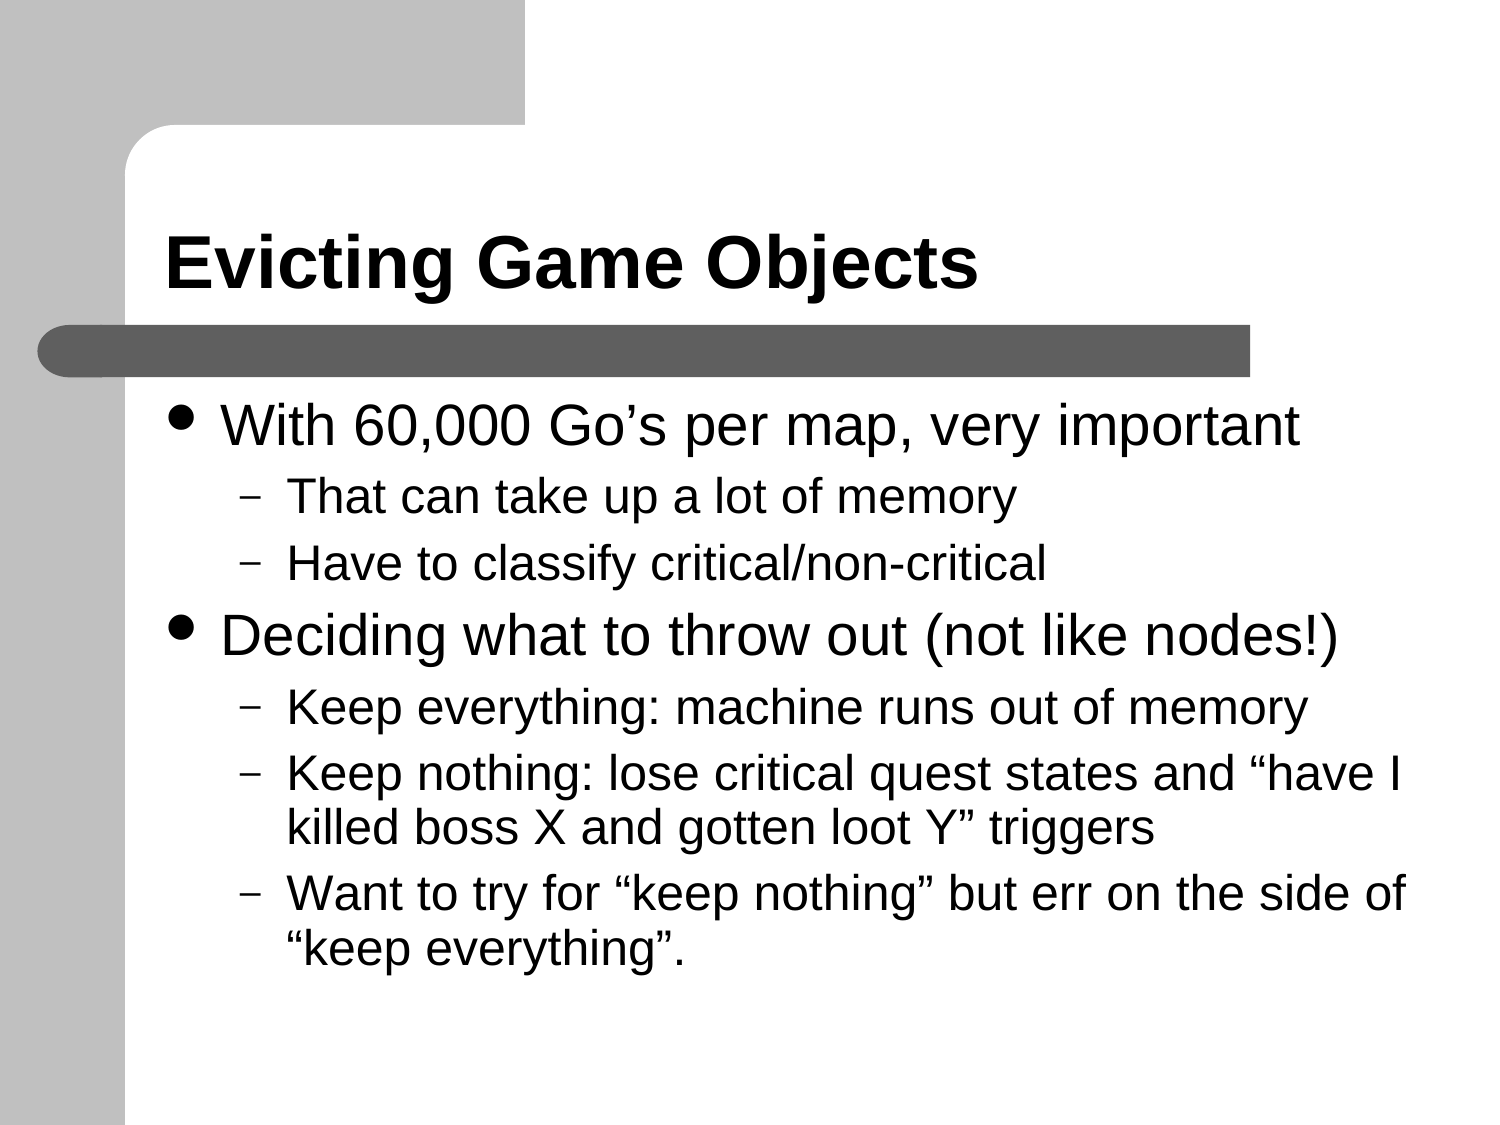

# Evicting Game Objects
With 60,000 Go’s per map, very important
That can take up a lot of memory
Have to classify critical/non-critical
Deciding what to throw out (not like nodes!)
Keep everything: machine runs out of memory
Keep nothing: lose critical quest states and “have I killed boss X and gotten loot Y” triggers
Want to try for “keep nothing” but err on the side of “keep everything”.